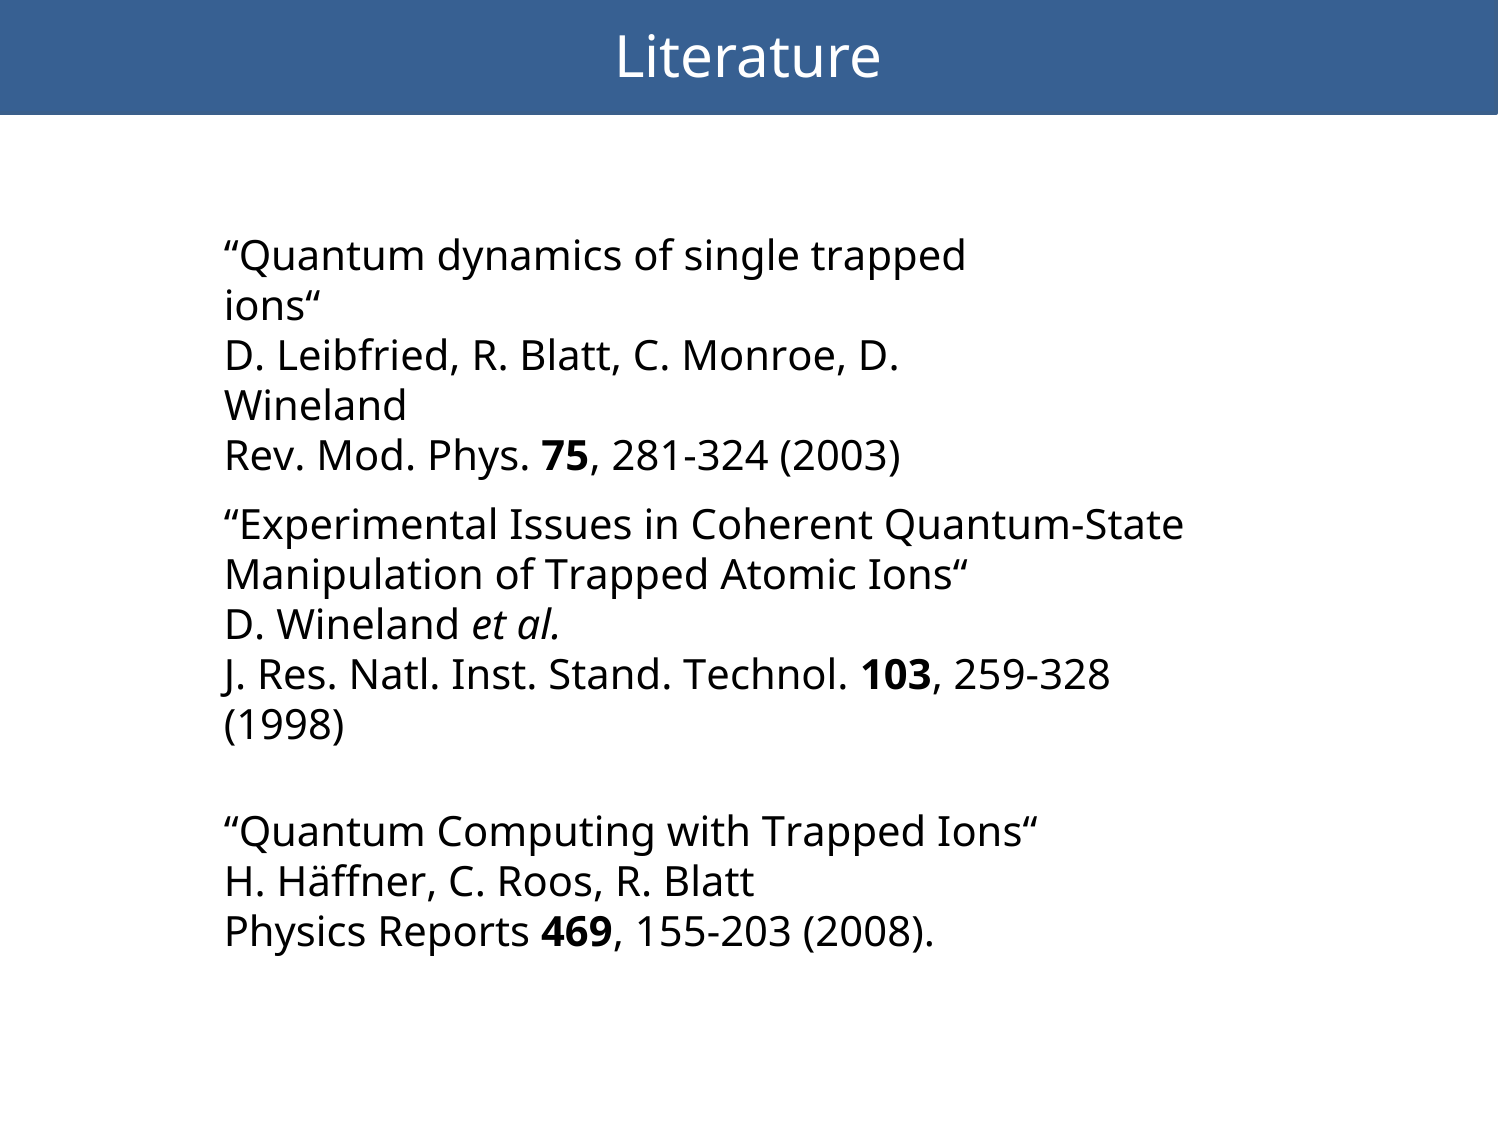

# Literature
“Quantum dynamics of single trapped ions“
D. Leibfried, R. Blatt, C. Monroe, D. Wineland
Rev. Mod. Phys. 75, 281-324 (2003)
“Experimental Issues in Coherent Quantum-State
Manipulation of Trapped Atomic Ions“
D. Wineland et al.
J. Res. Natl. Inst. Stand. Technol. 103, 259-328 (1998)
“Quantum Computing with Trapped Ions“
H. Häffner, C. Roos, R. Blatt
Physics Reports 469, 155-203 (2008).